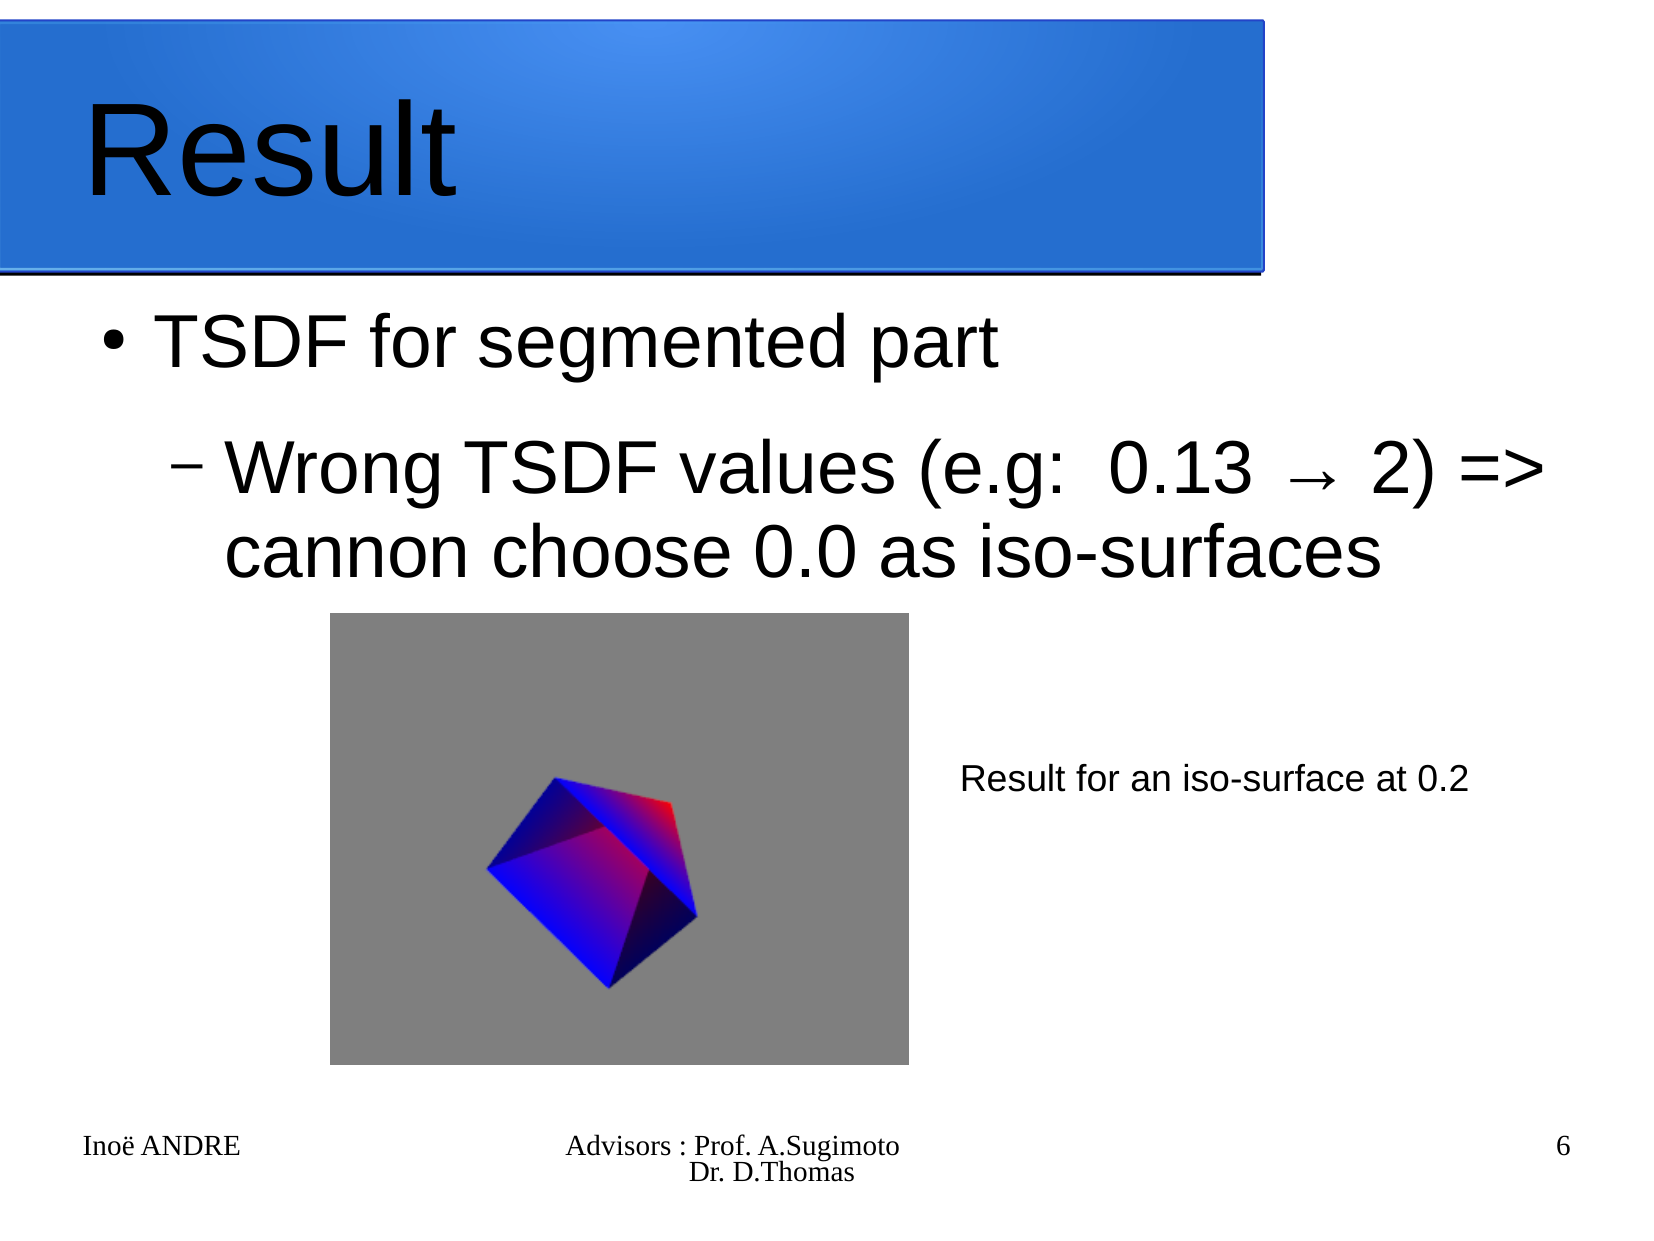

# Result
TSDF for segmented part
Wrong TSDF values (e.g: 0.13 → 2) => cannon choose 0.0 as iso-surfaces
Result for an iso-surface at 0.2
Inoë ANDRE
Advisors : Prof. A.Sugimoto Dr. D.Thomas
6